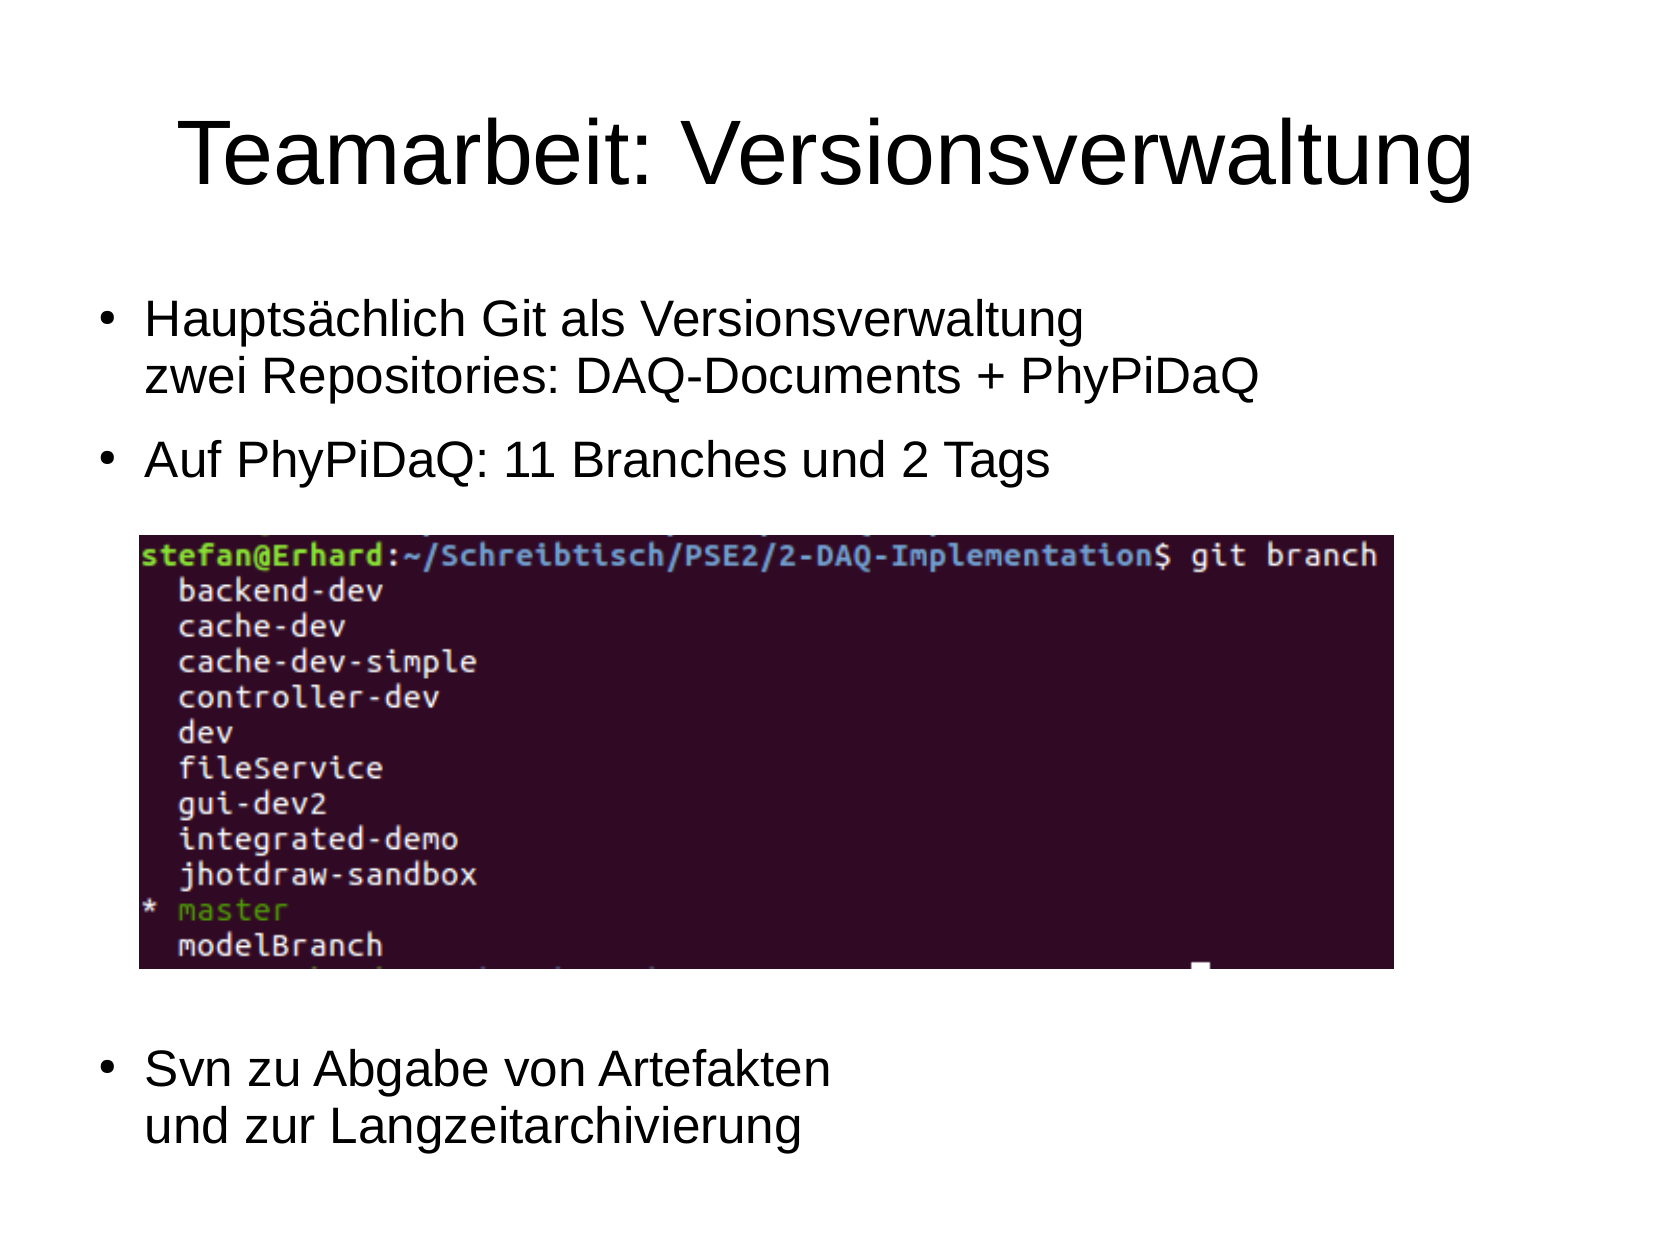

# Teamarbeit: Versionsverwaltung
Hauptsächlich Git als Versionsverwaltung
zwei Repositories: DAQ-Documents + PhyPiDaQ
Auf PhyPiDaQ: 11 Branches und 2 Tags
Svn zu Abgabe von Artefakten
und zur Langzeitarchivierung